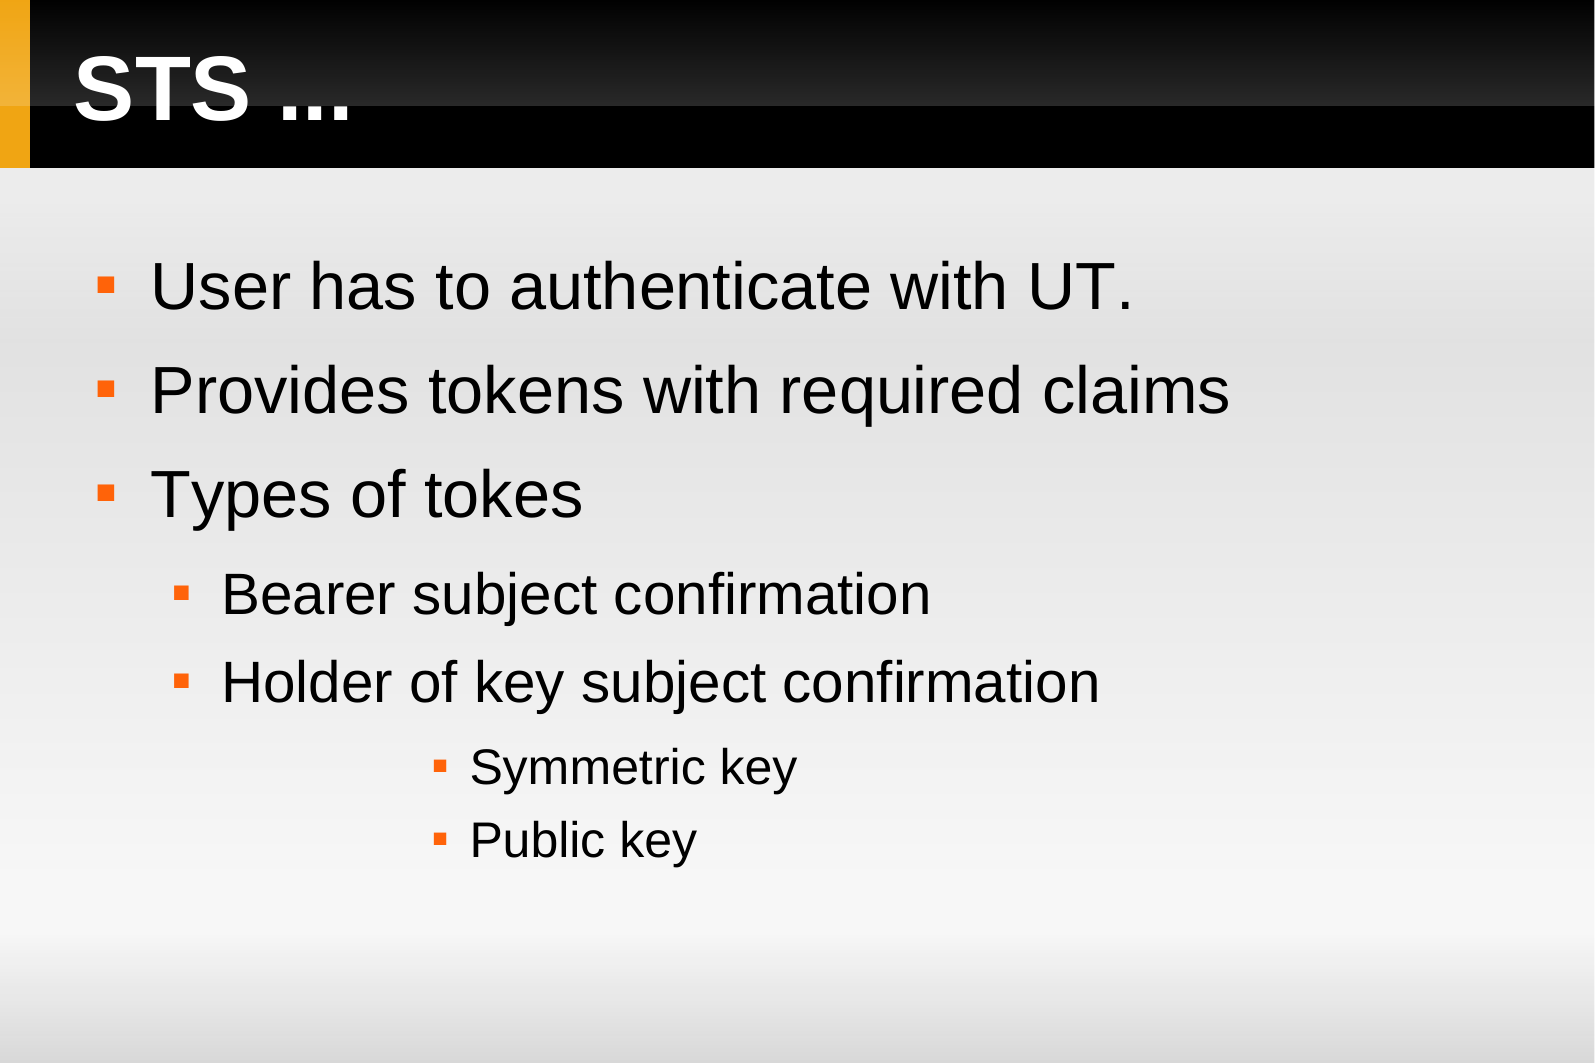

# STS ...
User has to authenticate with UT.
Provides tokens with required claims
Types of tokes
Bearer subject confirmation
Holder of key subject confirmation
Symmetric key
Public key